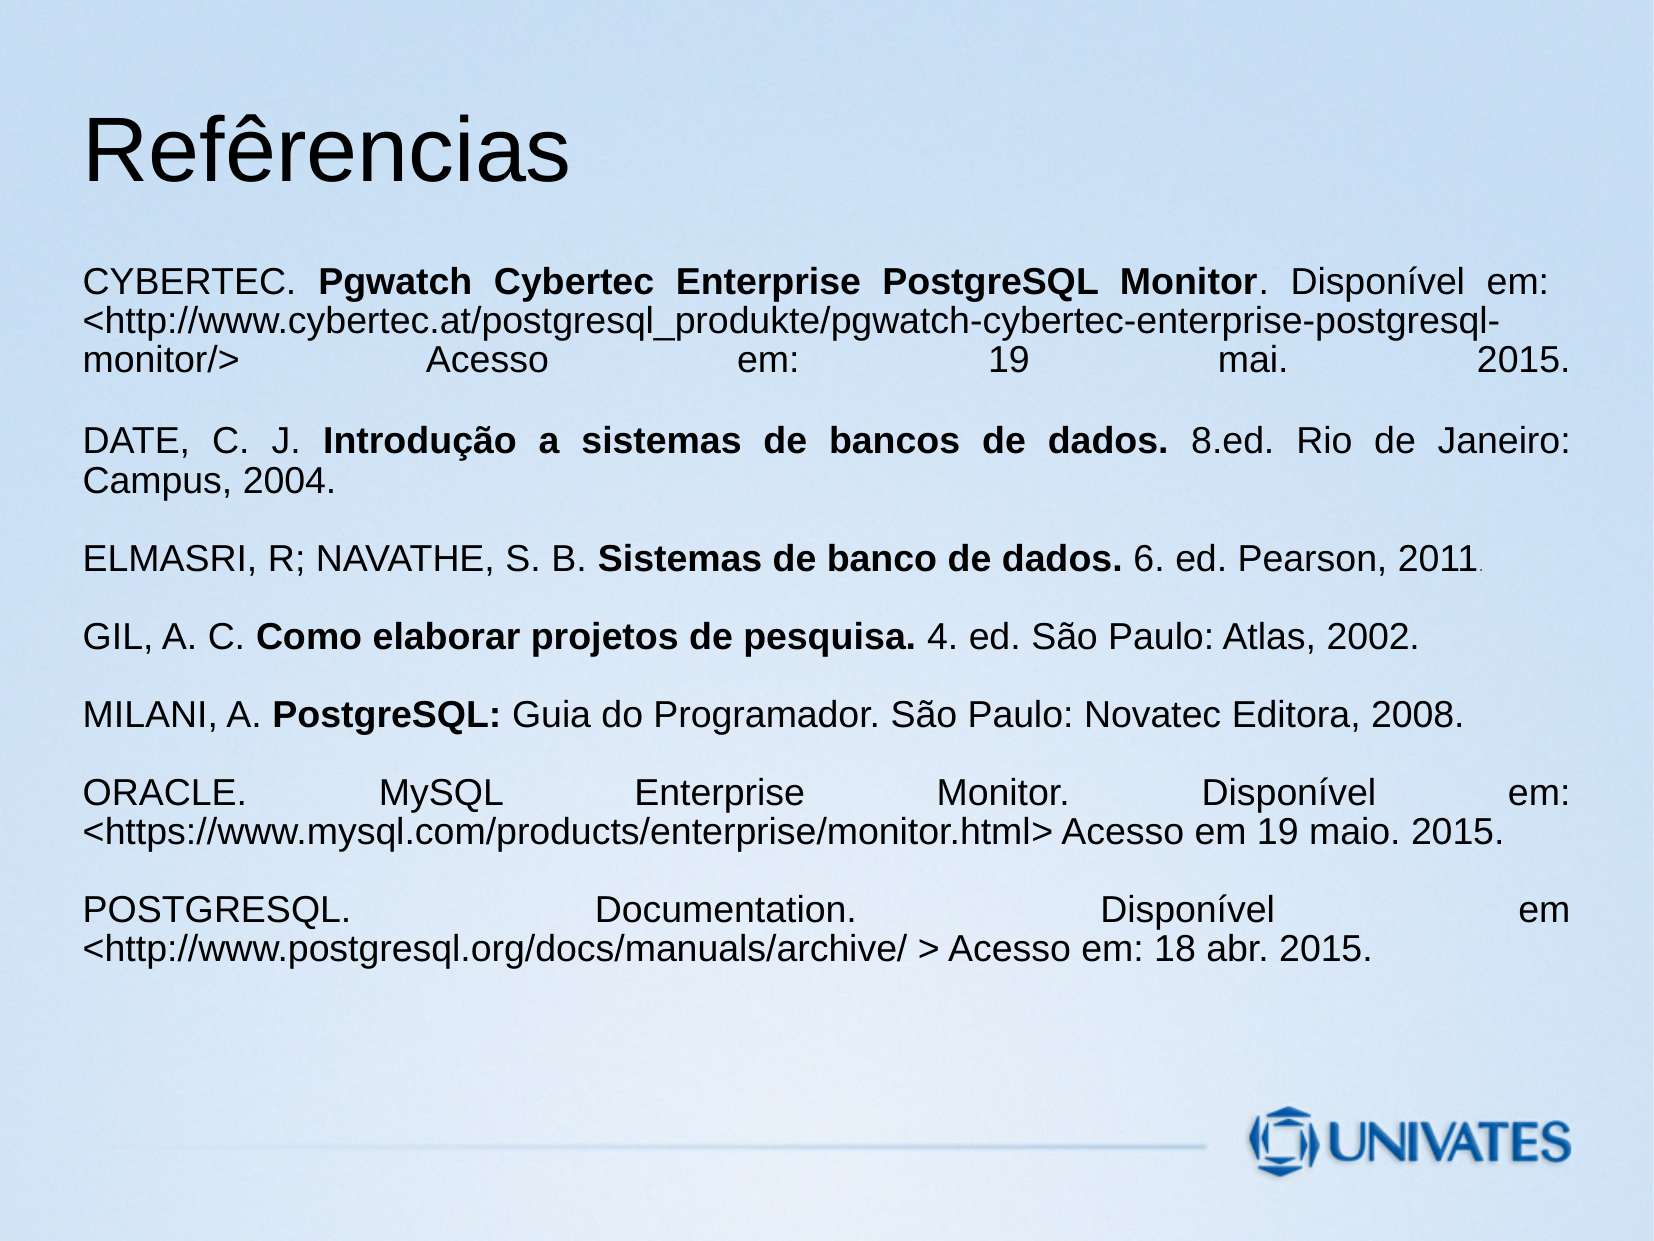

# Refêrencias
CYBERTEC. Pgwatch Cybertec Enterprise PostgreSQL Monitor. Disponível em: <http://www.cybertec.at/postgresql_produkte/pgwatch-cybertec-enterprise-postgresql-monitor/> Acesso em: 19 mai. 2015.
DATE, C. J. Introdução a sistemas de bancos de dados. 8.ed. Rio de Janeiro: Campus, 2004.
ELMASRI, R; NAVATHE, S. B. Sistemas de banco de dados. 6. ed. Pearson, 2011.
GIL, A. C. Como elaborar projetos de pesquisa. 4. ed. São Paulo: Atlas, 2002.
MILANI, A. PostgreSQL: Guia do Programador. São Paulo: Novatec Editora, 2008.
ORACLE. MySQL Enterprise Monitor. Disponível em: <https://www.mysql.com/products/enterprise/monitor.html> Acesso em 19 maio. 2015.
POSTGRESQL. Documentation. Disponível em <http://www.postgresql.org/docs/manuals/archive/ > Acesso em: 18 abr. 2015.